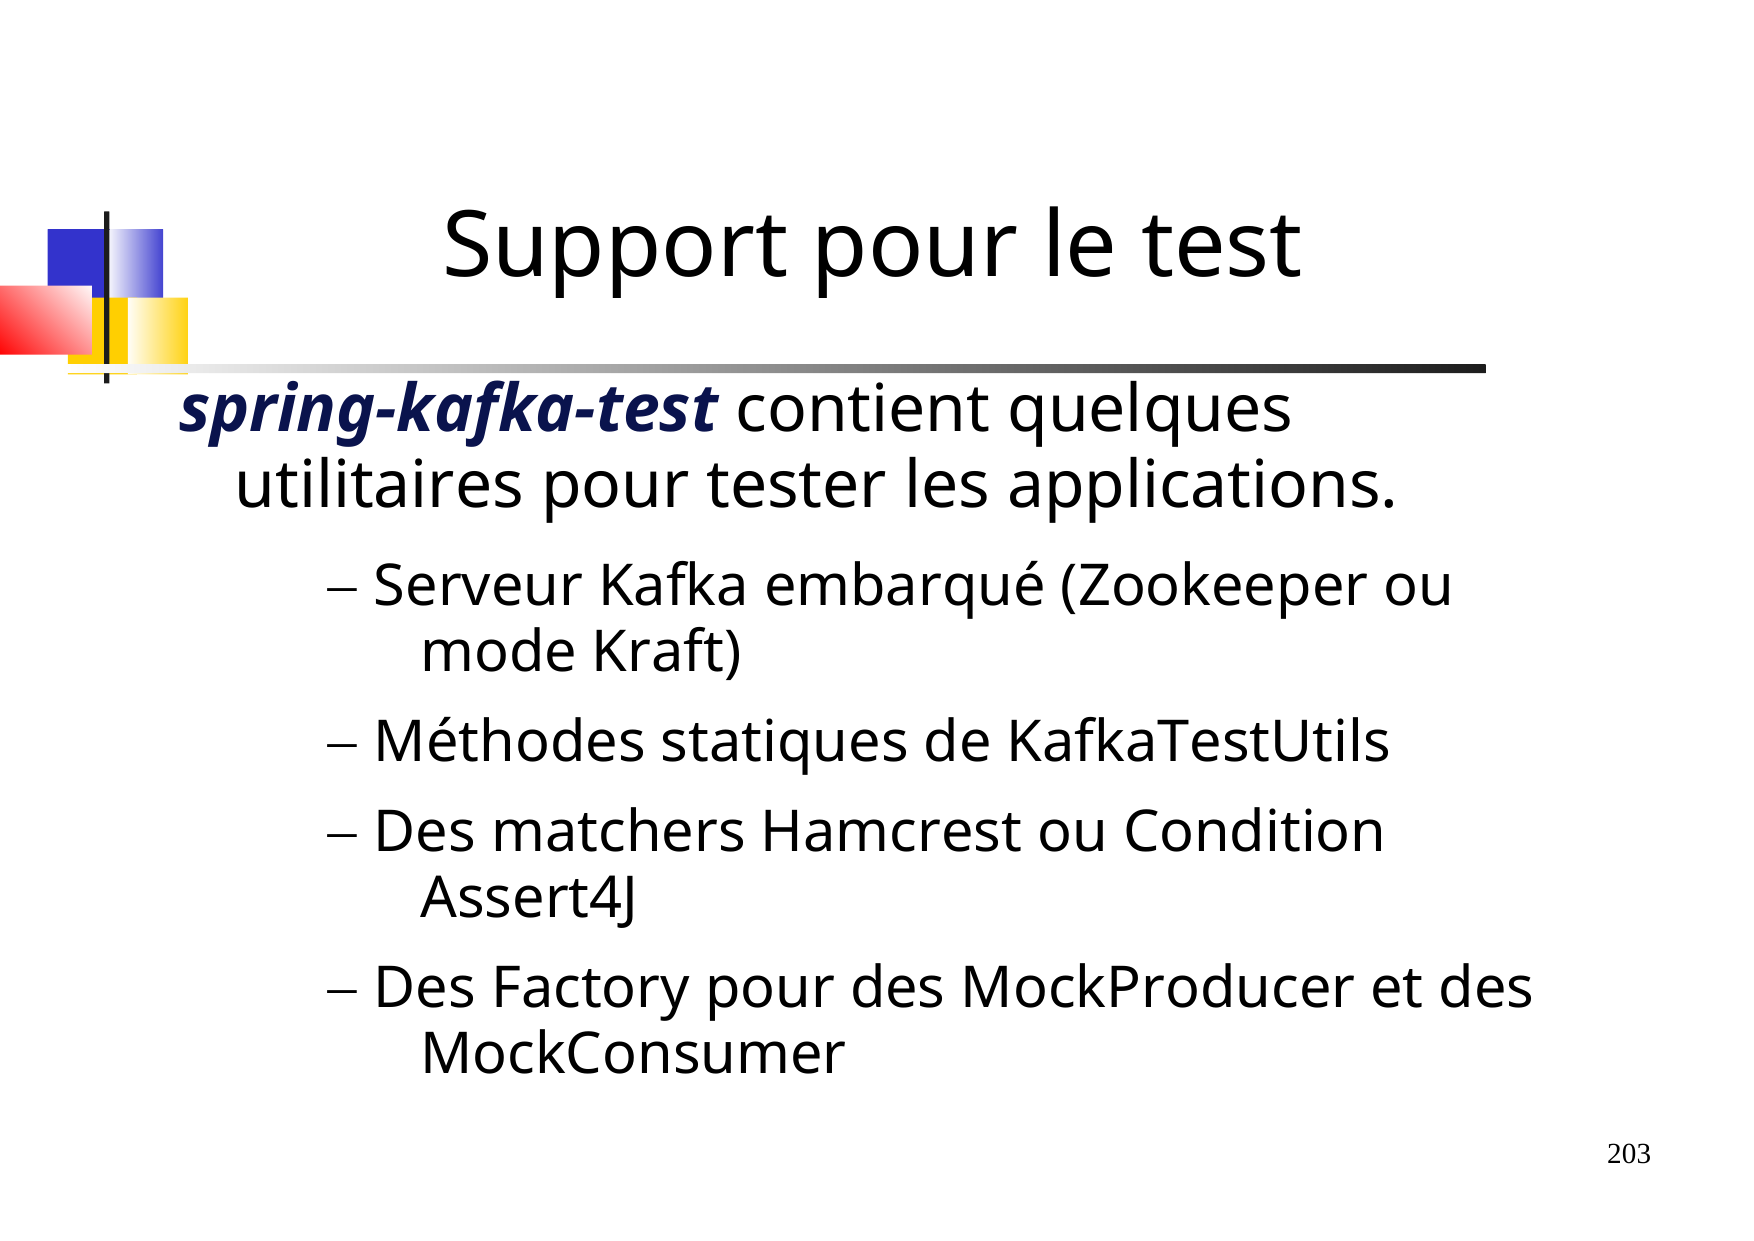

# Support pour le test
spring-kafka-test contient quelques utilitaires pour tester les applications.
Serveur Kafka embarqué (Zookeeper ou mode Kraft)
Méthodes statiques de KafkaTestUtils
Des matchers Hamcrest ou Condition Assert4J
Des Factory pour des MockProducer et des MockConsumer